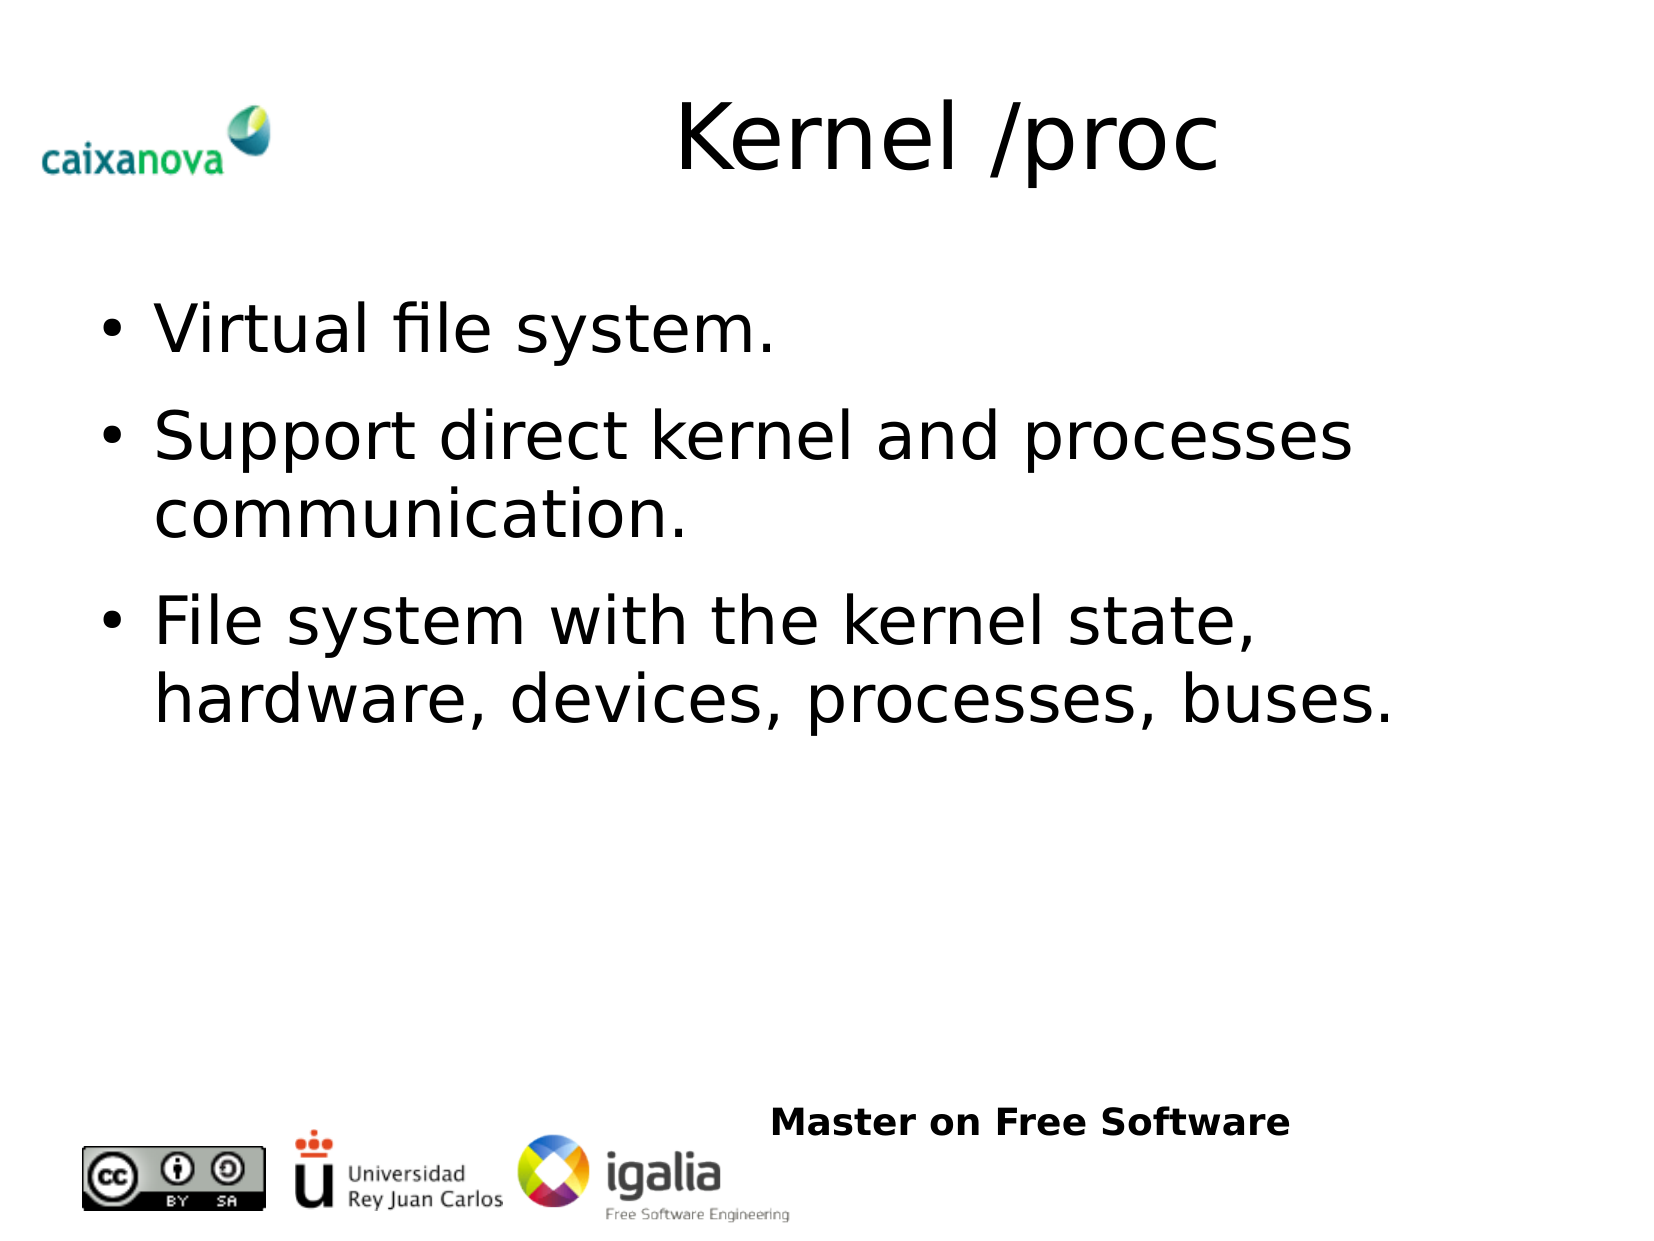

# Kernel /proc
Virtual file system.
Support direct kernel and processes communication.
File system with the kernel state, hardware, devices, processes, buses.